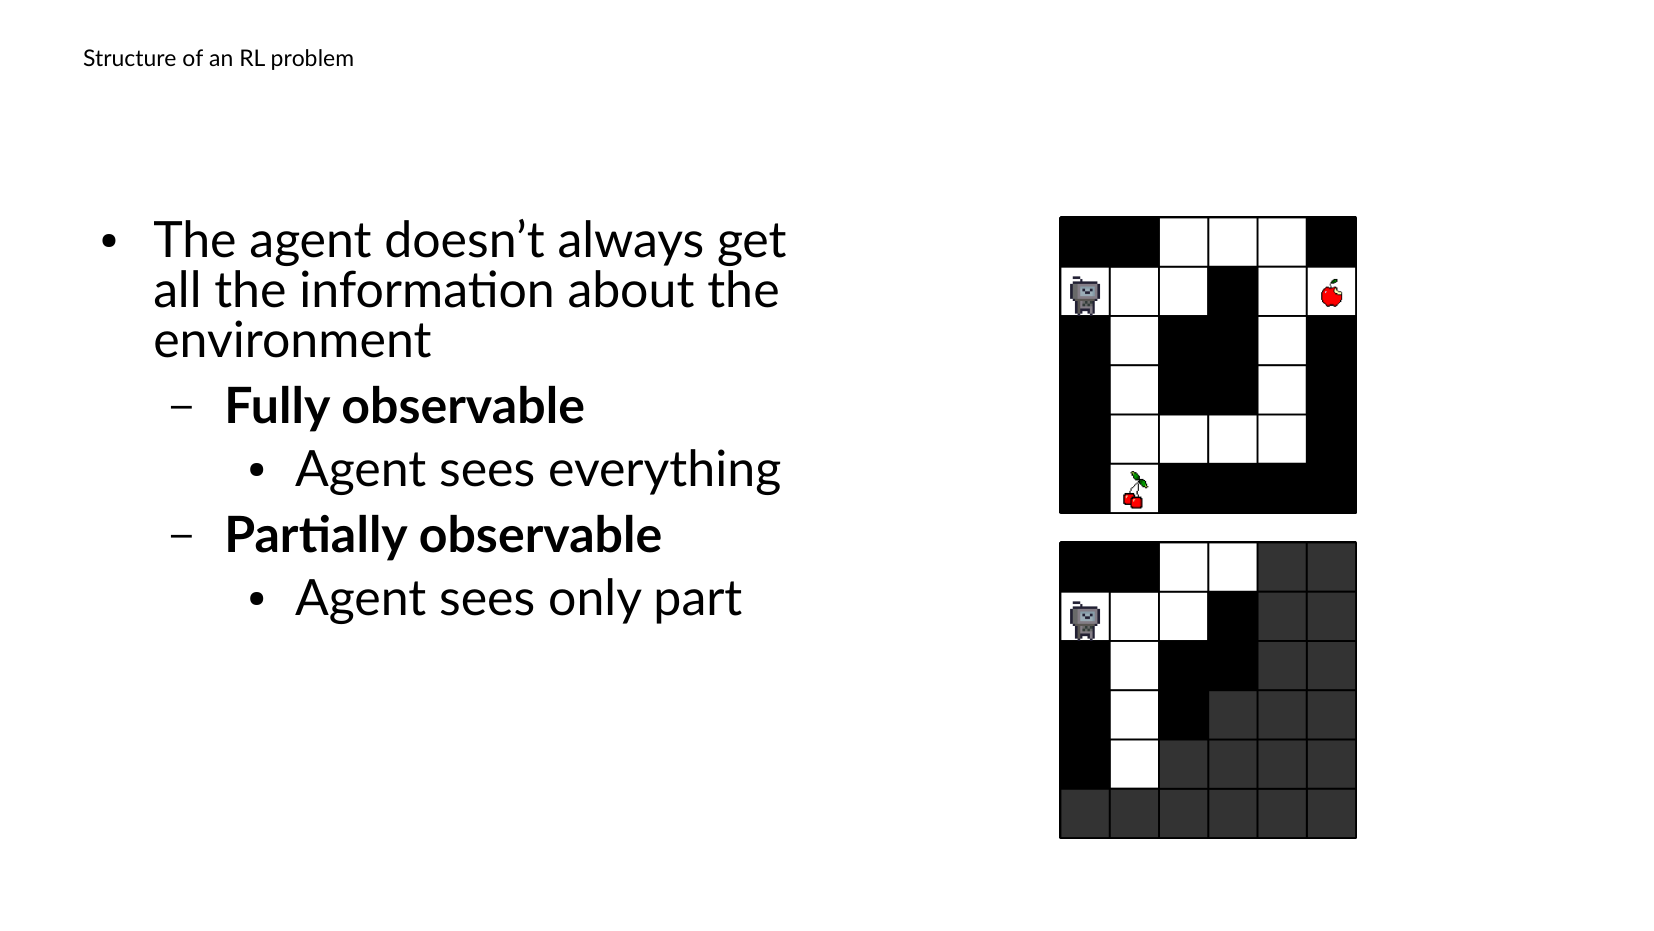

# Structure of an RL problem
The agent doesn’t always get all the information about the environment
Fully observable
Agent sees everything
Partially observable
Agent sees only part